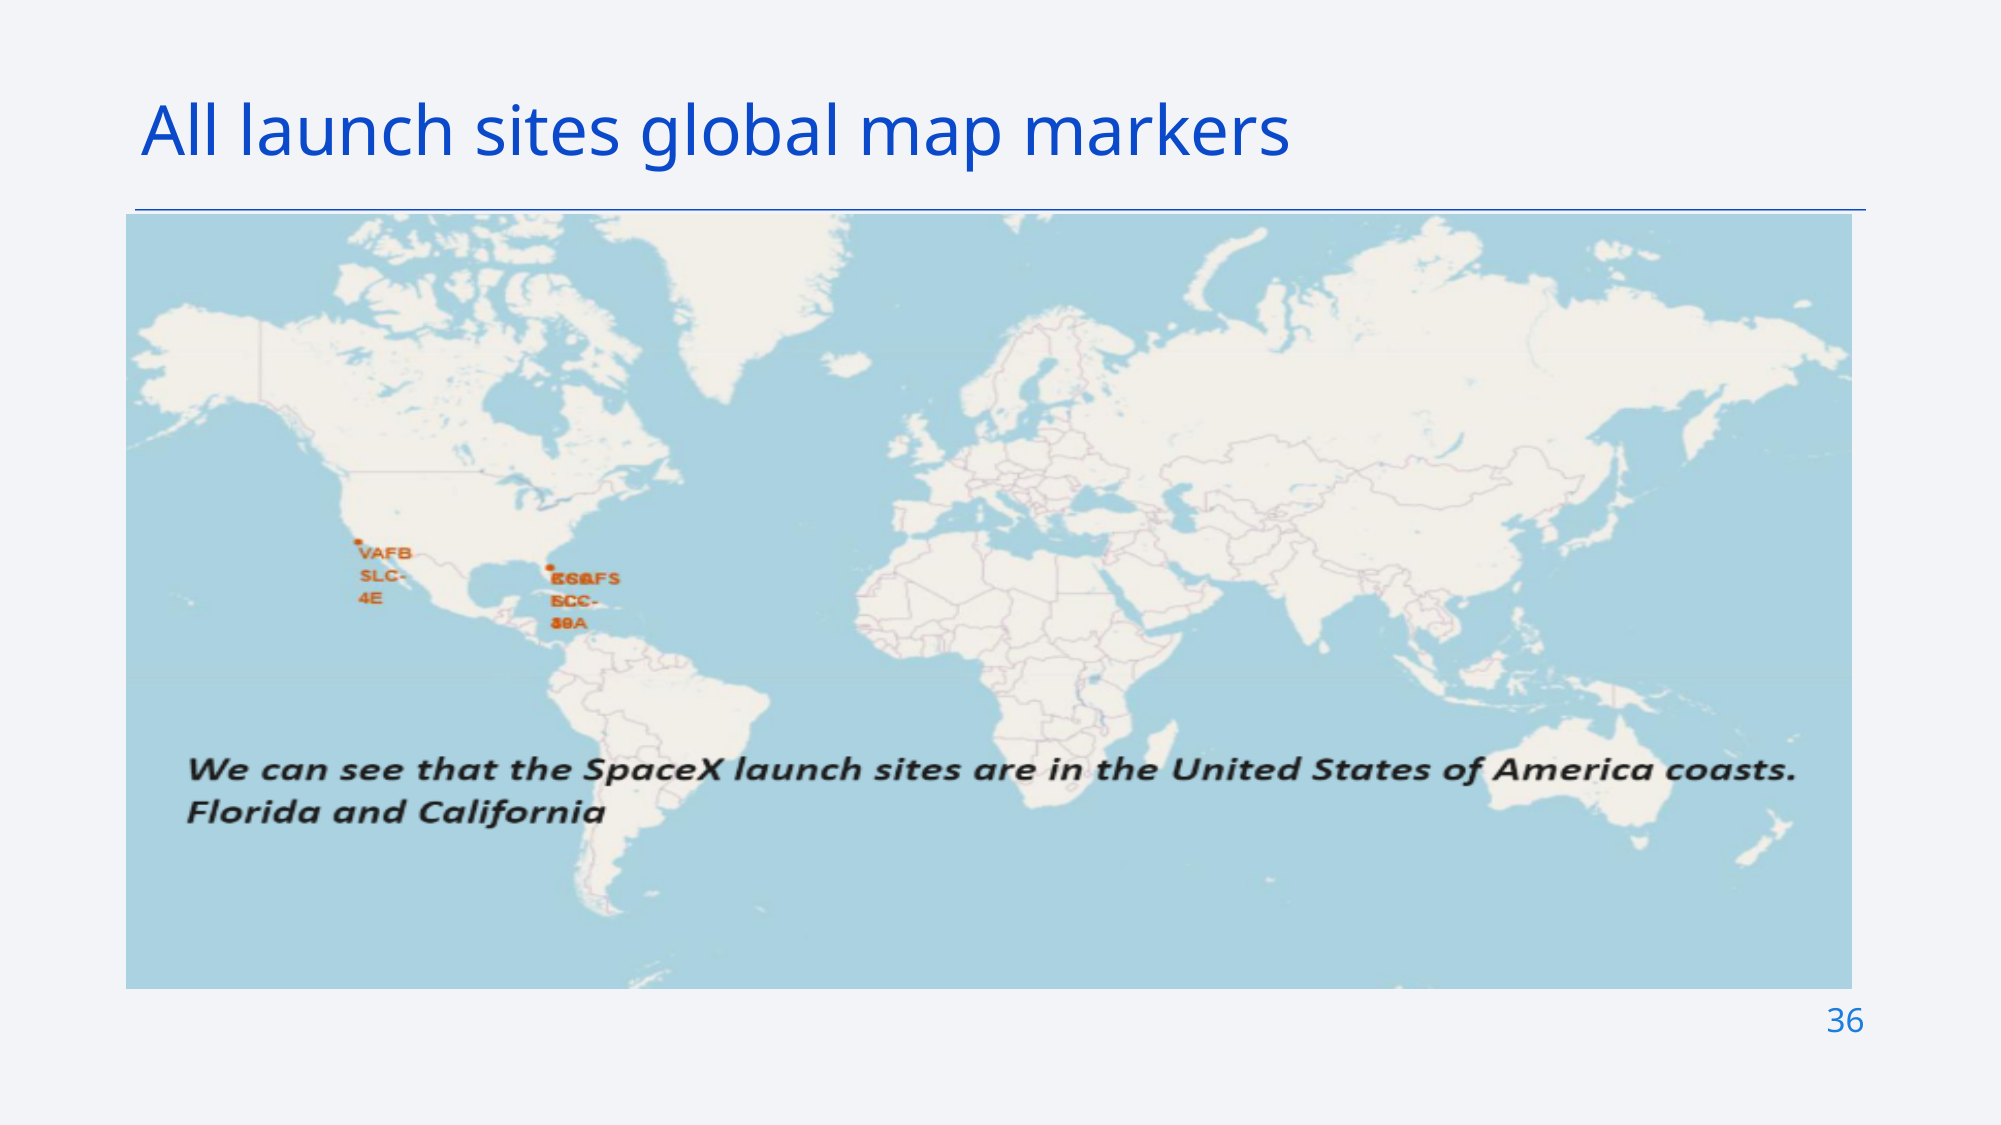

All launch sites global map markers
#
36